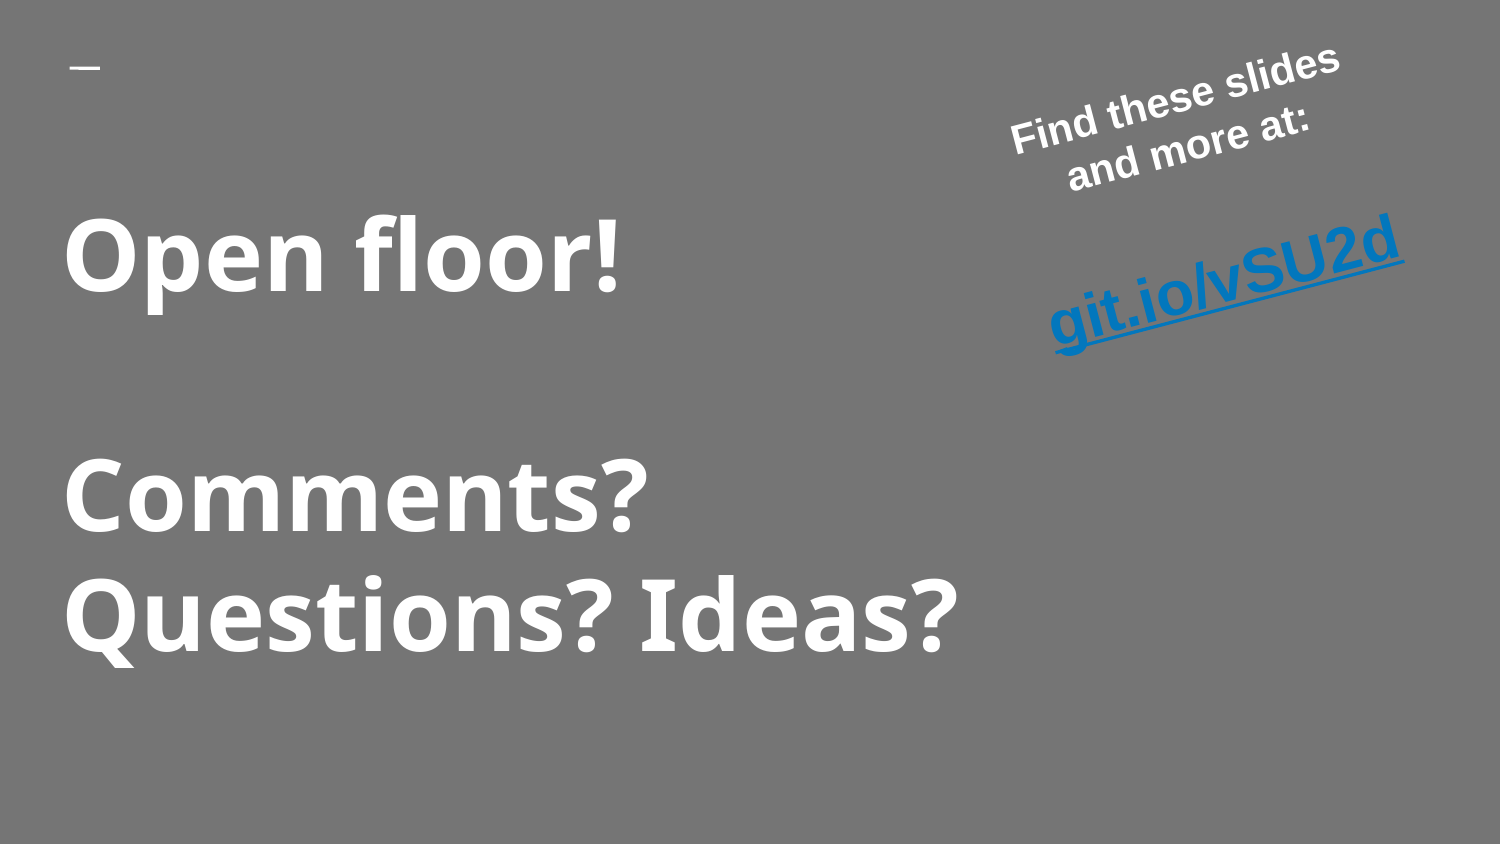

Find these slides
and more at:
git.io/vSU2d
# Open floor! Comments? Questions? Ideas?